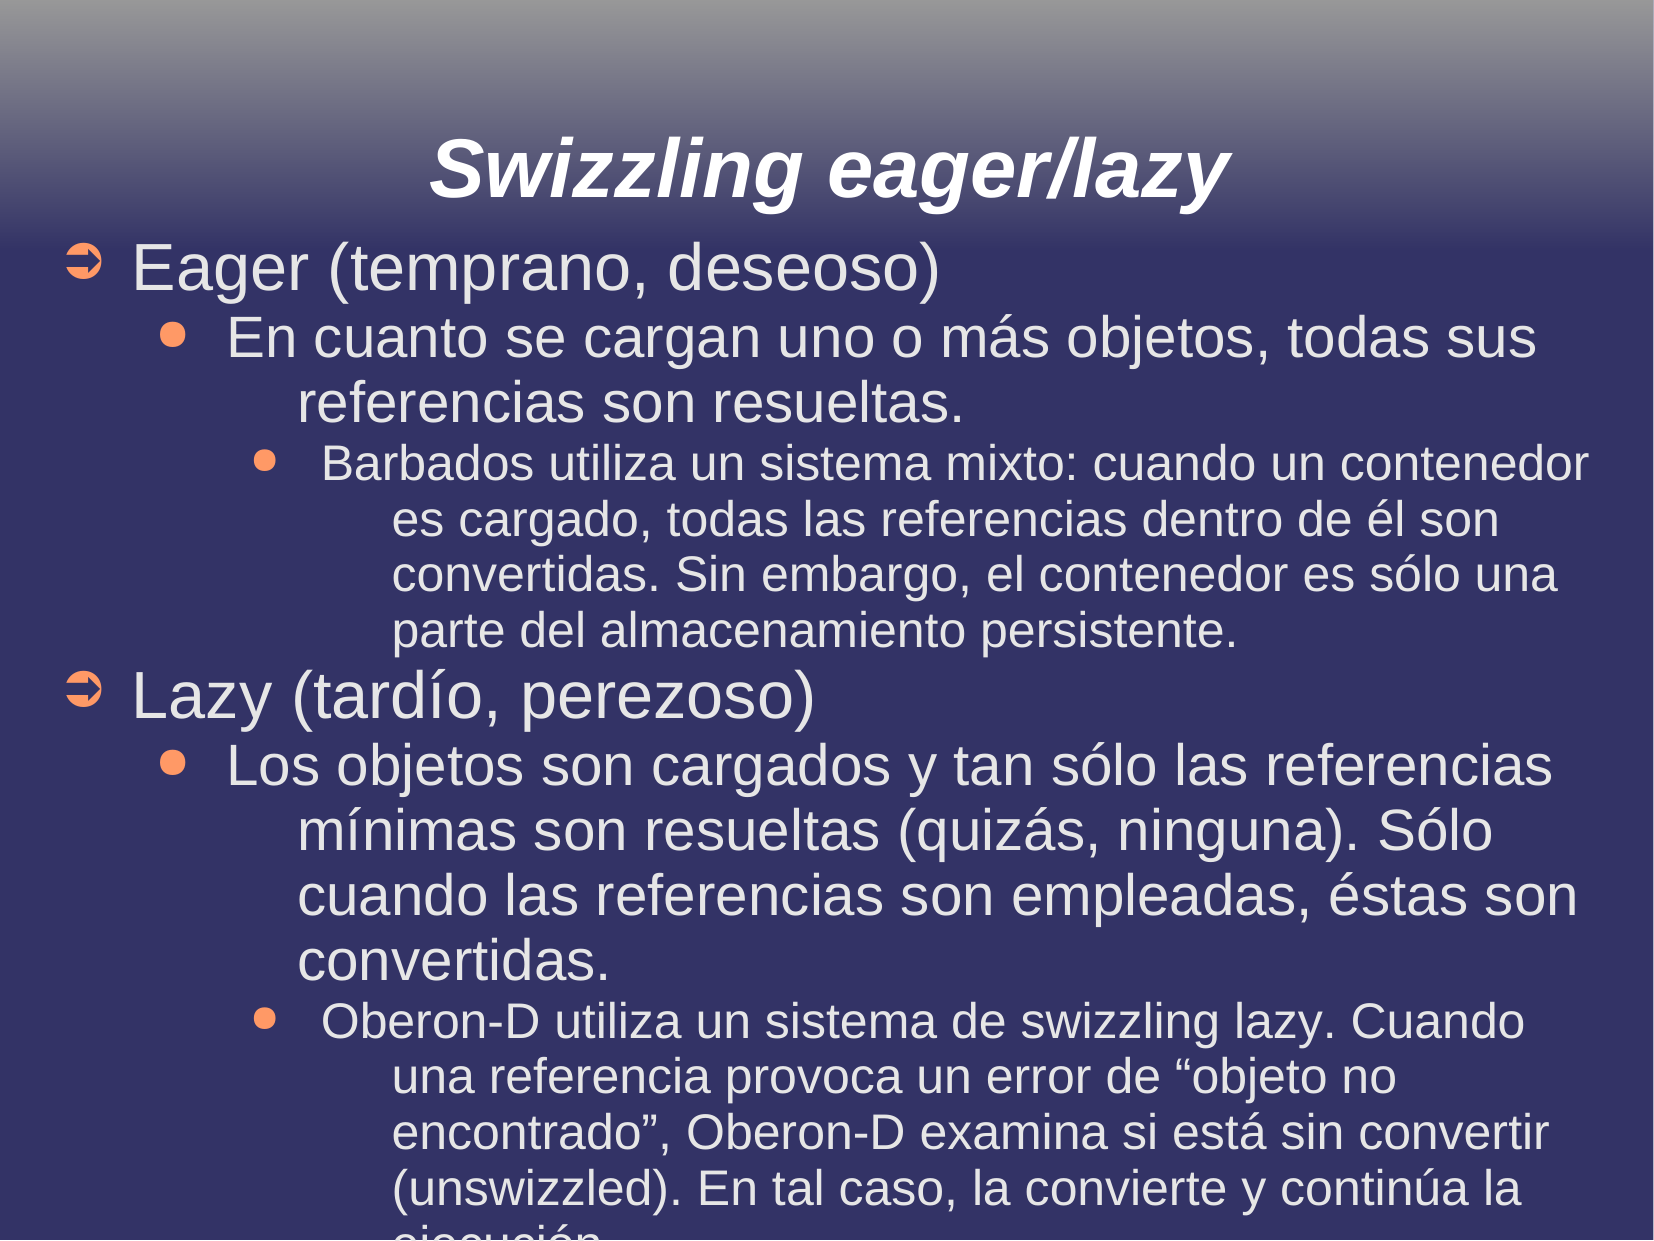

# Swizzling eager/lazy
Eager (temprano, deseoso)
En cuanto se cargan uno o más objetos, todas sus referencias son resueltas.
Barbados utiliza un sistema mixto: cuando un contenedor es cargado, todas las referencias dentro de él son convertidas. Sin embargo, el contenedor es sólo una parte del almacenamiento persistente.
Lazy (tardío, perezoso)
Los objetos son cargados y tan sólo las referencias mínimas son resueltas (quizás, ninguna). Sólo cuando las referencias son empleadas, éstas son convertidas.
Oberon-D utiliza un sistema de swizzling lazy. Cuando una referencia provoca un error de “objeto no encontrado”, Oberon-D examina si está sin convertir (unswizzled). En tal caso, la convierte y continúa la ejecución.